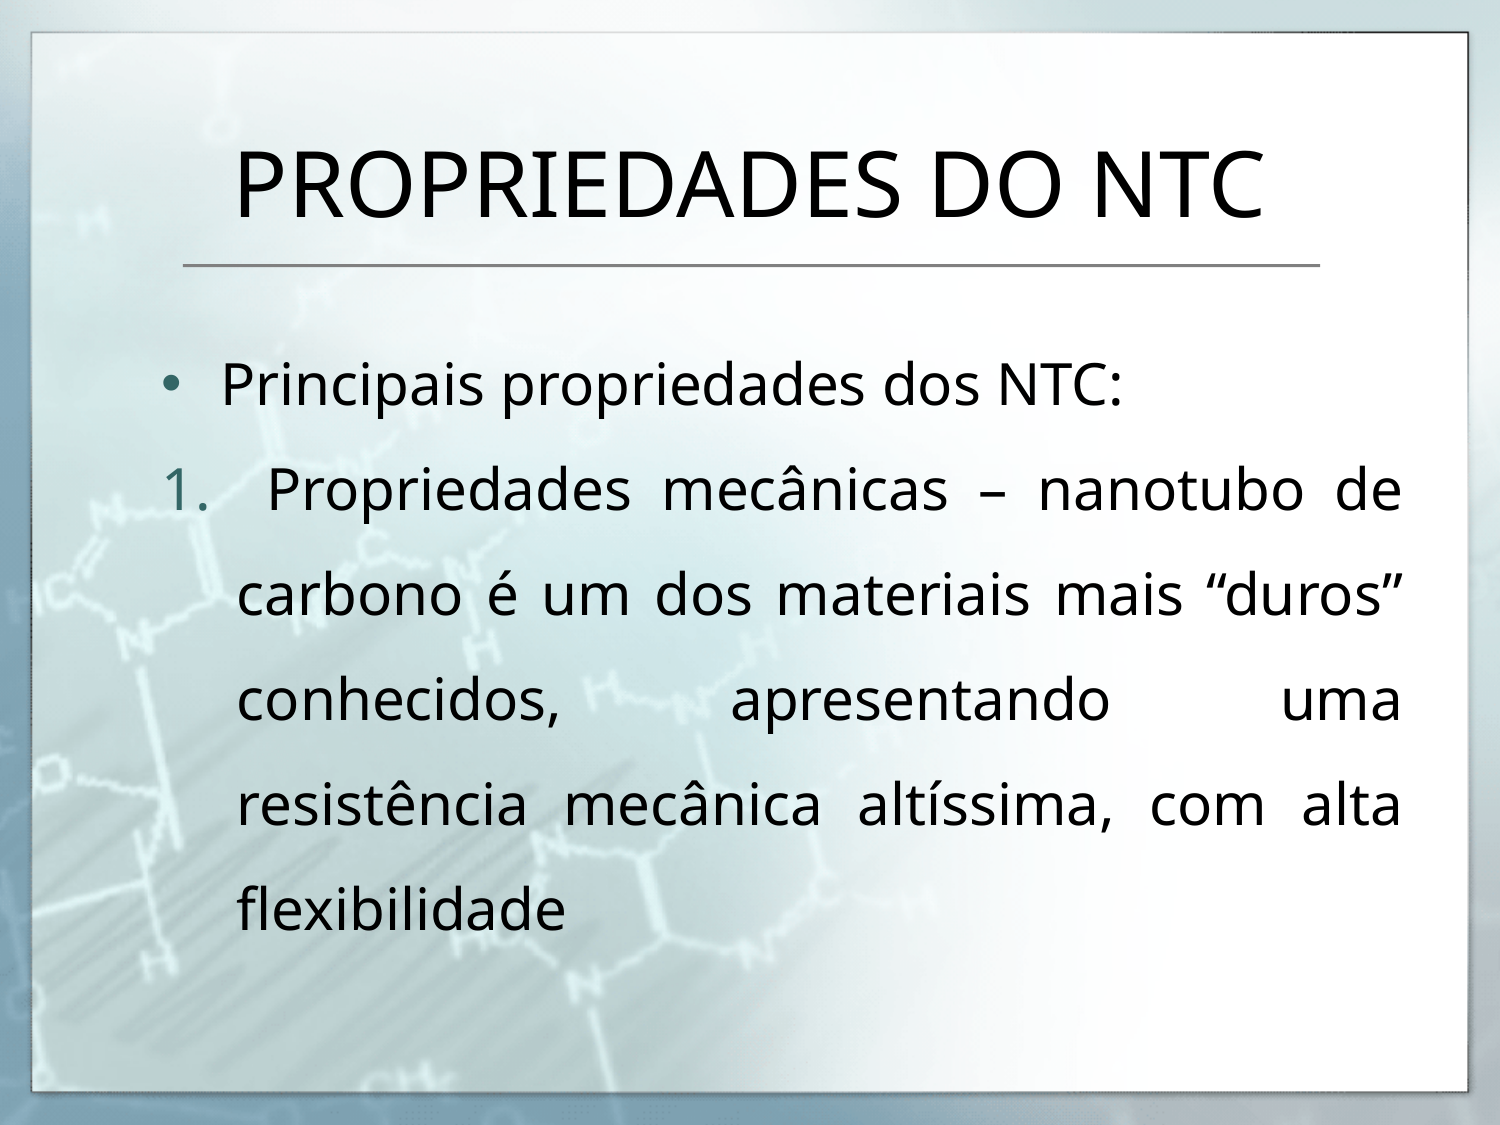

PROPRIEDADES DO NTC
Principais propriedades dos NTC:
 Propriedades mecânicas – nanotubo de carbono é um dos materiais mais “duros” conhecidos, apresentando uma resistência mecânica altíssima, com alta flexibilidade